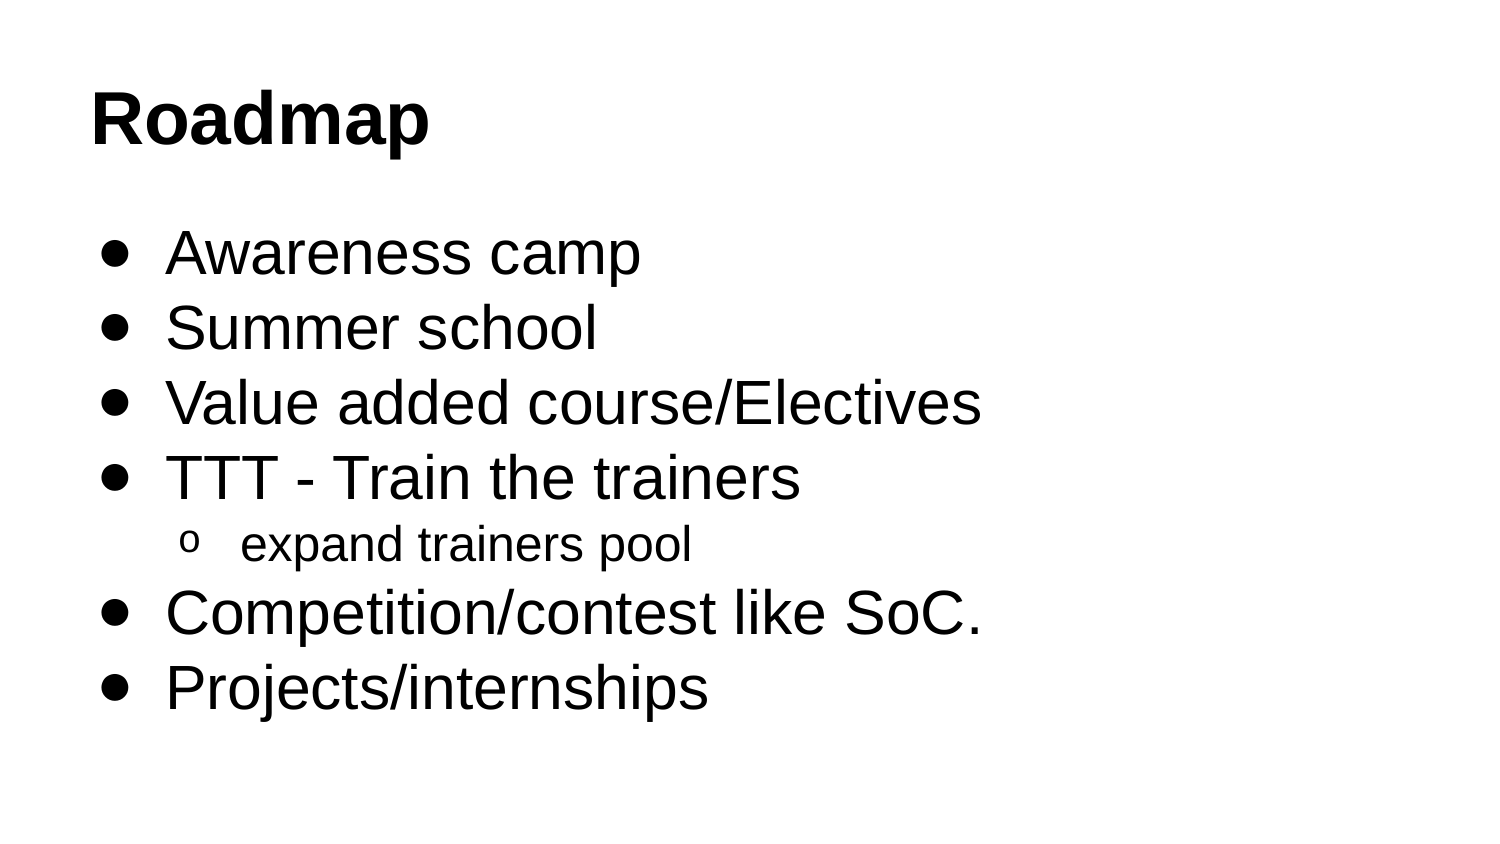

# Roadmap
Awareness camp
Summer school
Value added course/Electives
TTT - Train the trainers
expand trainers pool
Competition/contest like SoC.
Projects/internships